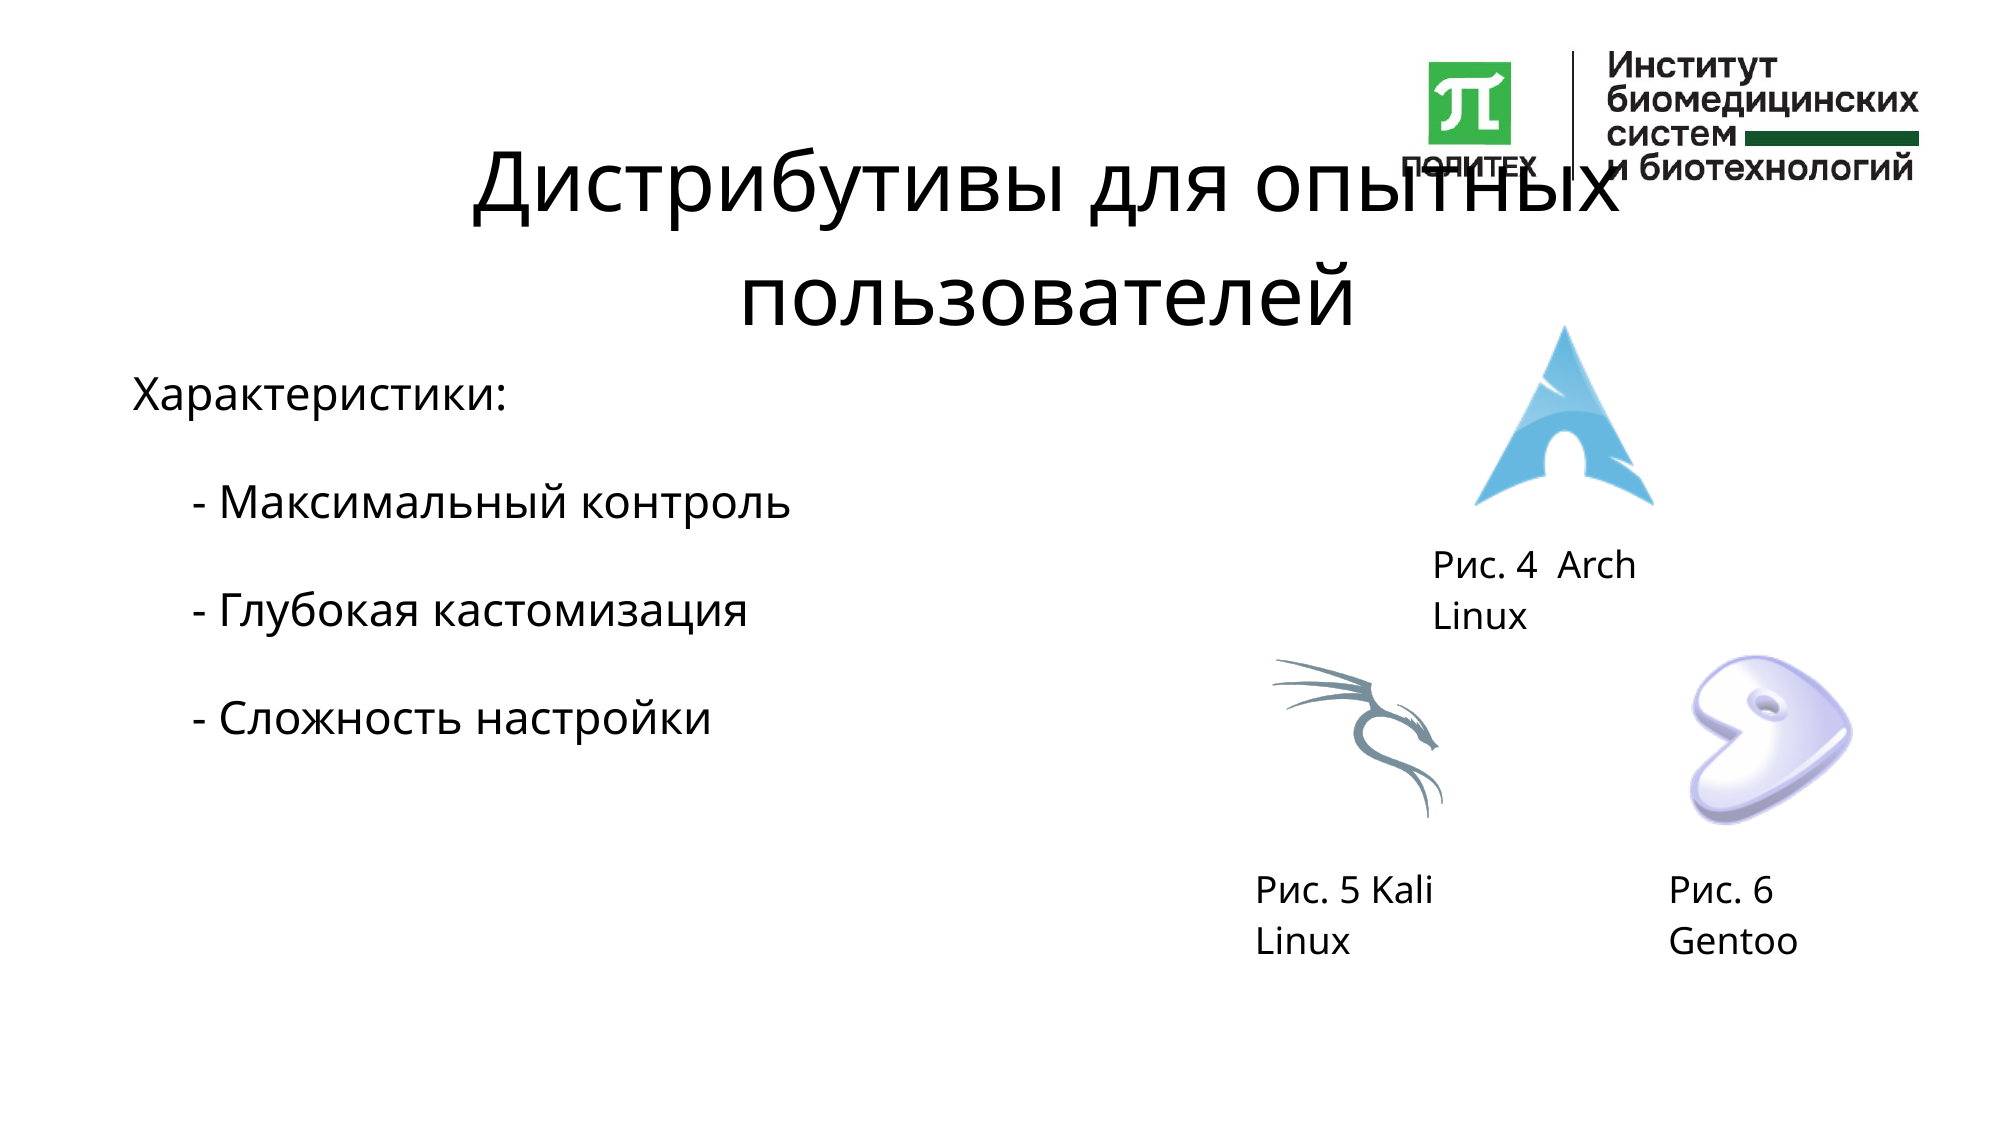

Дистрибутивы для опытных пользователей
Характеристики:
- Максимальный контроль
- Глубокая кастомизация
- Сложность настройки
Рис. 4 Arch Linux
Рис. 5 Kali Linux
Рис. 6 Gentoo